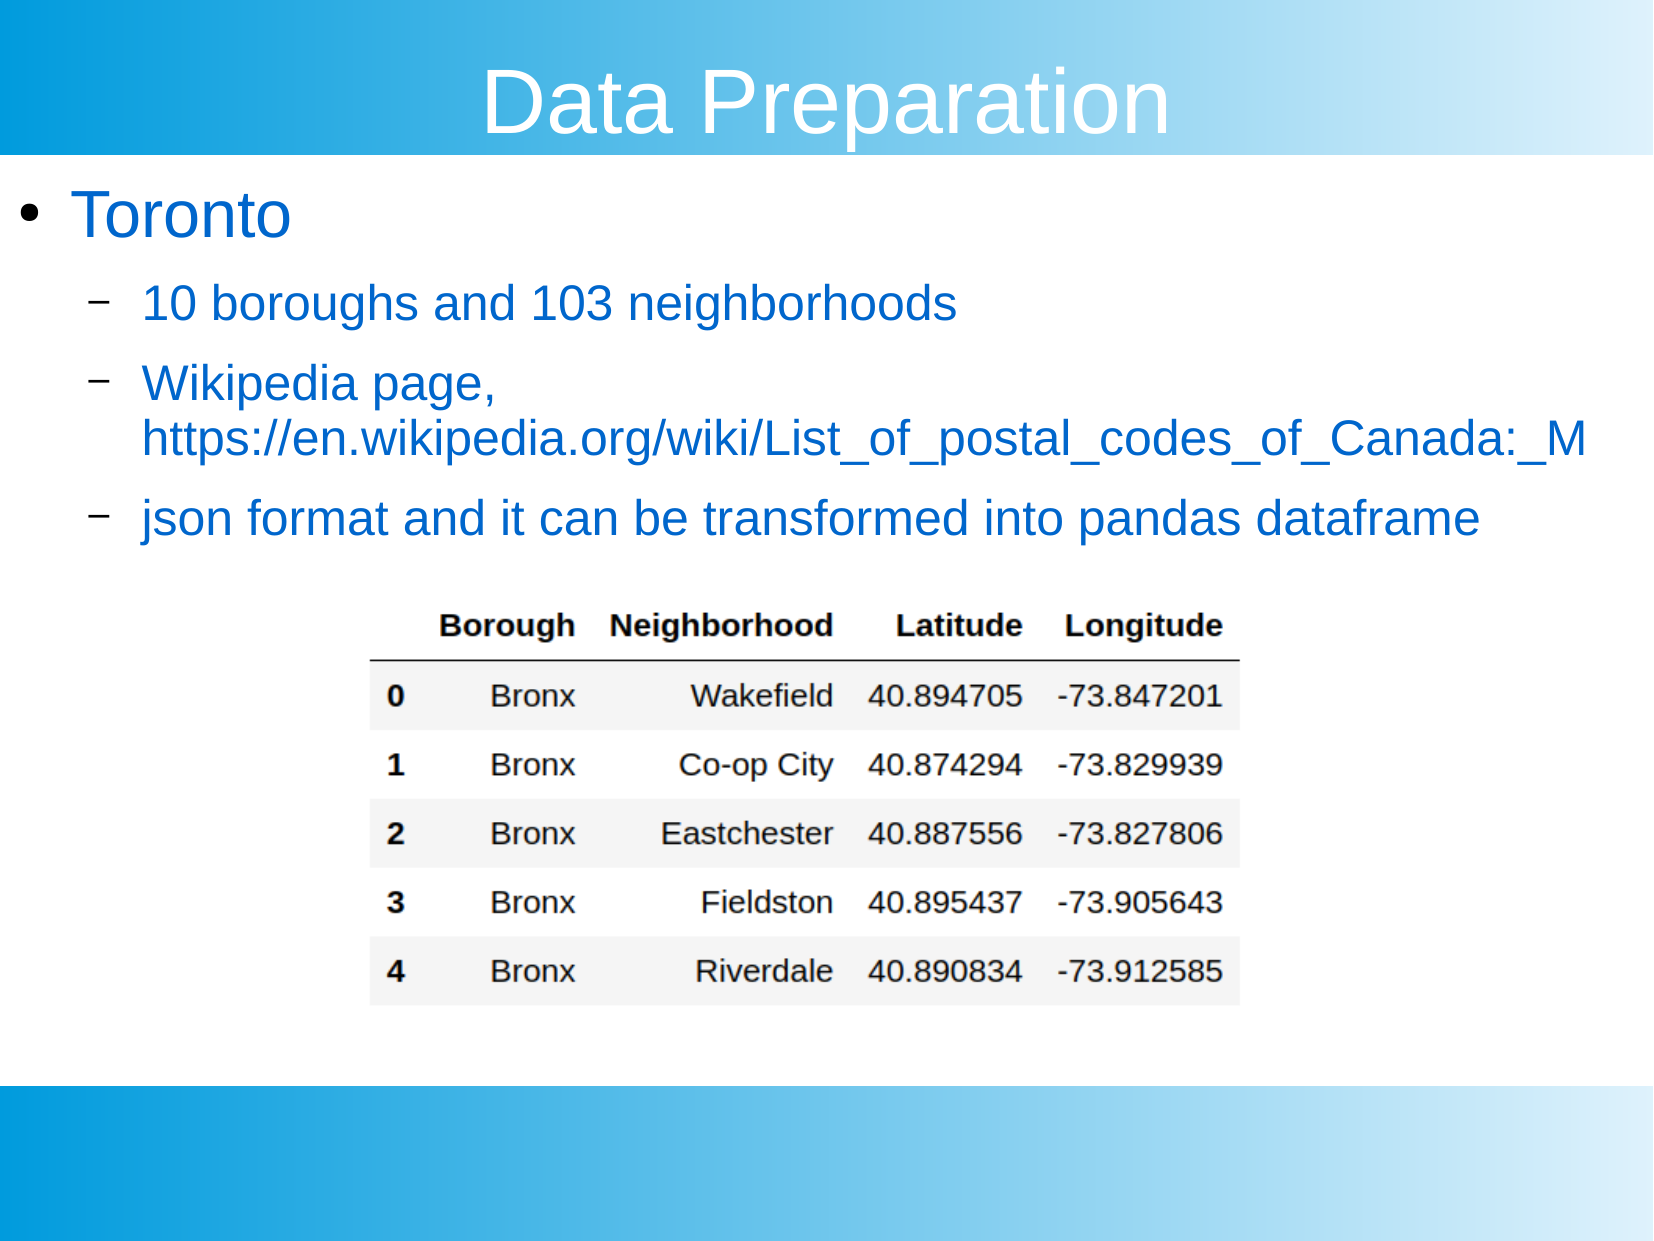

# Data Preparation
Toronto
10 boroughs and 103 neighborhoods
Wikipedia page, https://en.wikipedia.org/wiki/List_of_postal_codes_of_Canada:_M
json format and it can be transformed into pandas dataframe